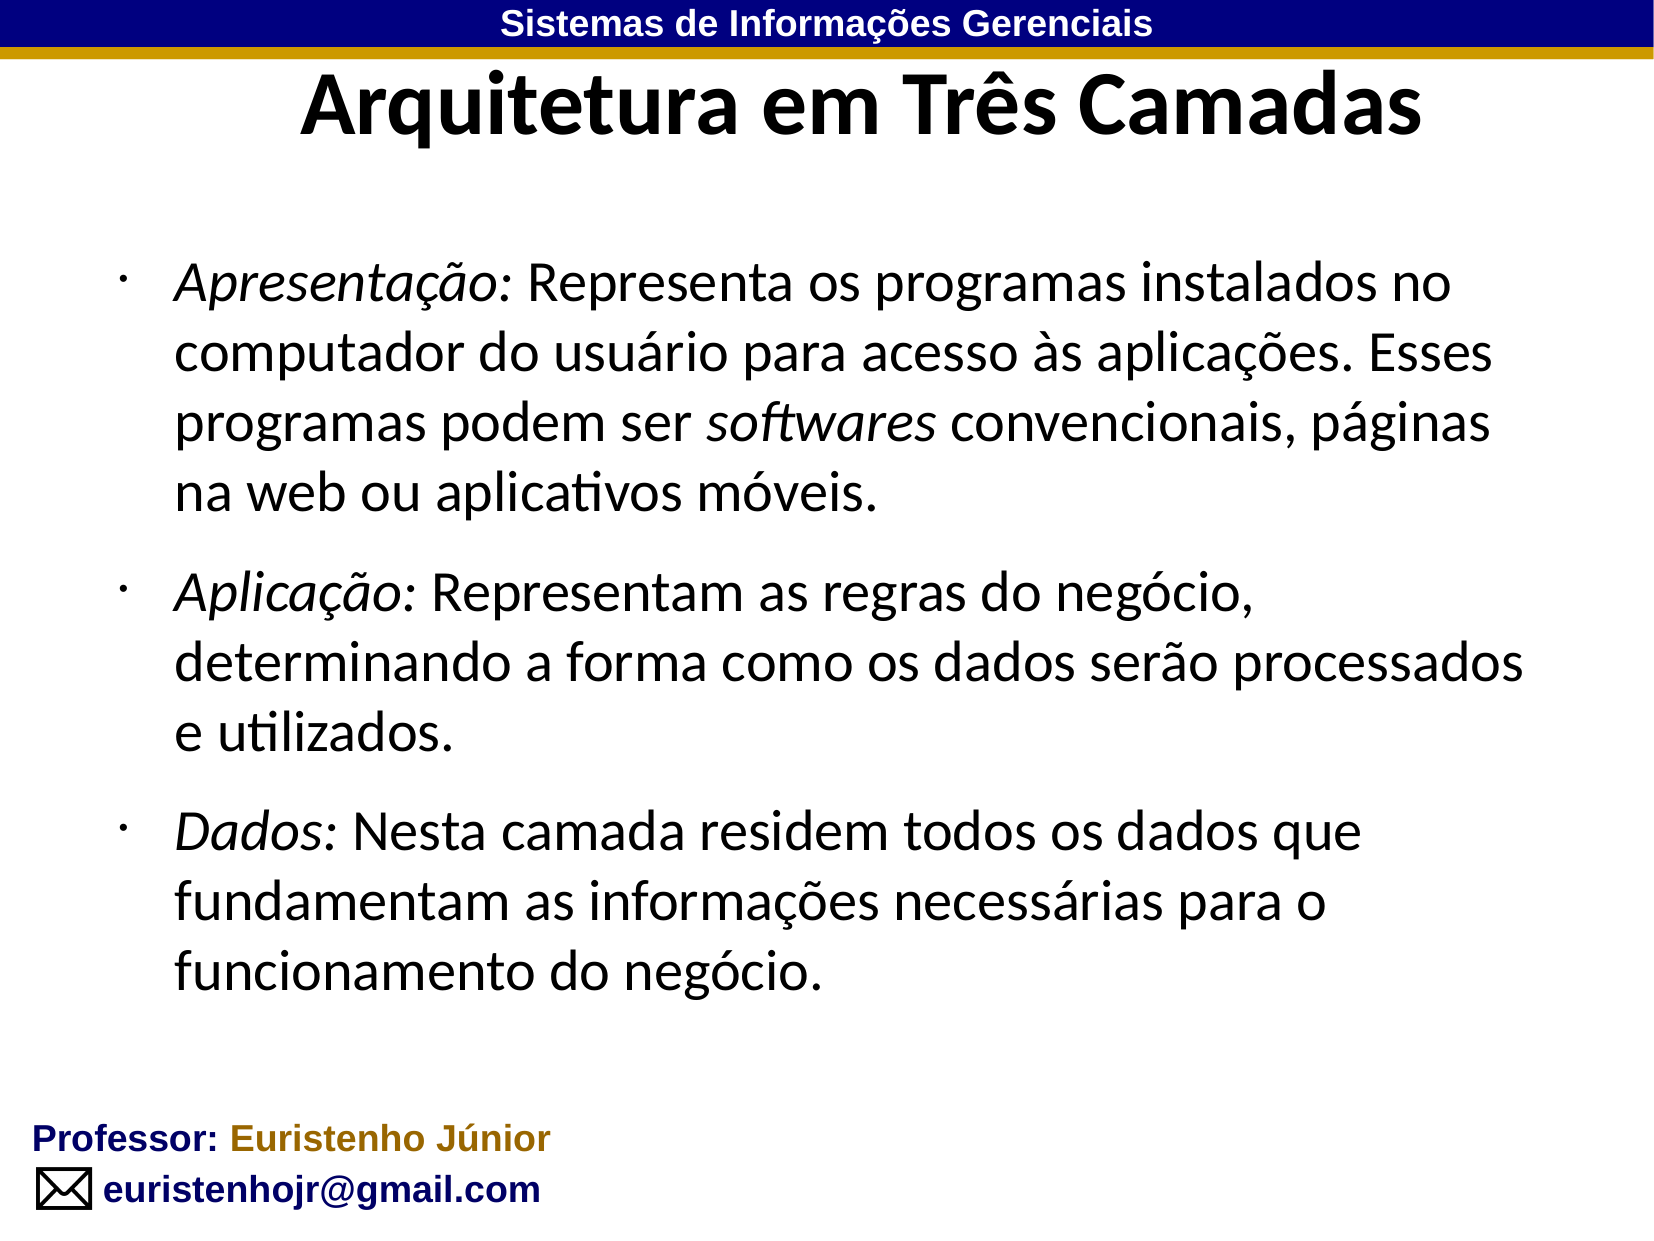

Empreendedorismo
Sistemas de Informações Gerenciais
# Arquitetura em Três Camadas
Apresentação: Representa os programas instalados no computador do usuário para acesso às aplicações. Esses programas podem ser softwares convencionais, páginas na web ou aplicativos móveis.
Aplicação: Representam as regras do negócio, determinando a forma como os dados serão processados e utilizados.
Dados: Nesta camada residem todos os dados que fundamentam as informações necessárias para o funcionamento do negócio.
Professor: Euristenho Júnior
euristenhojr@gmail.com